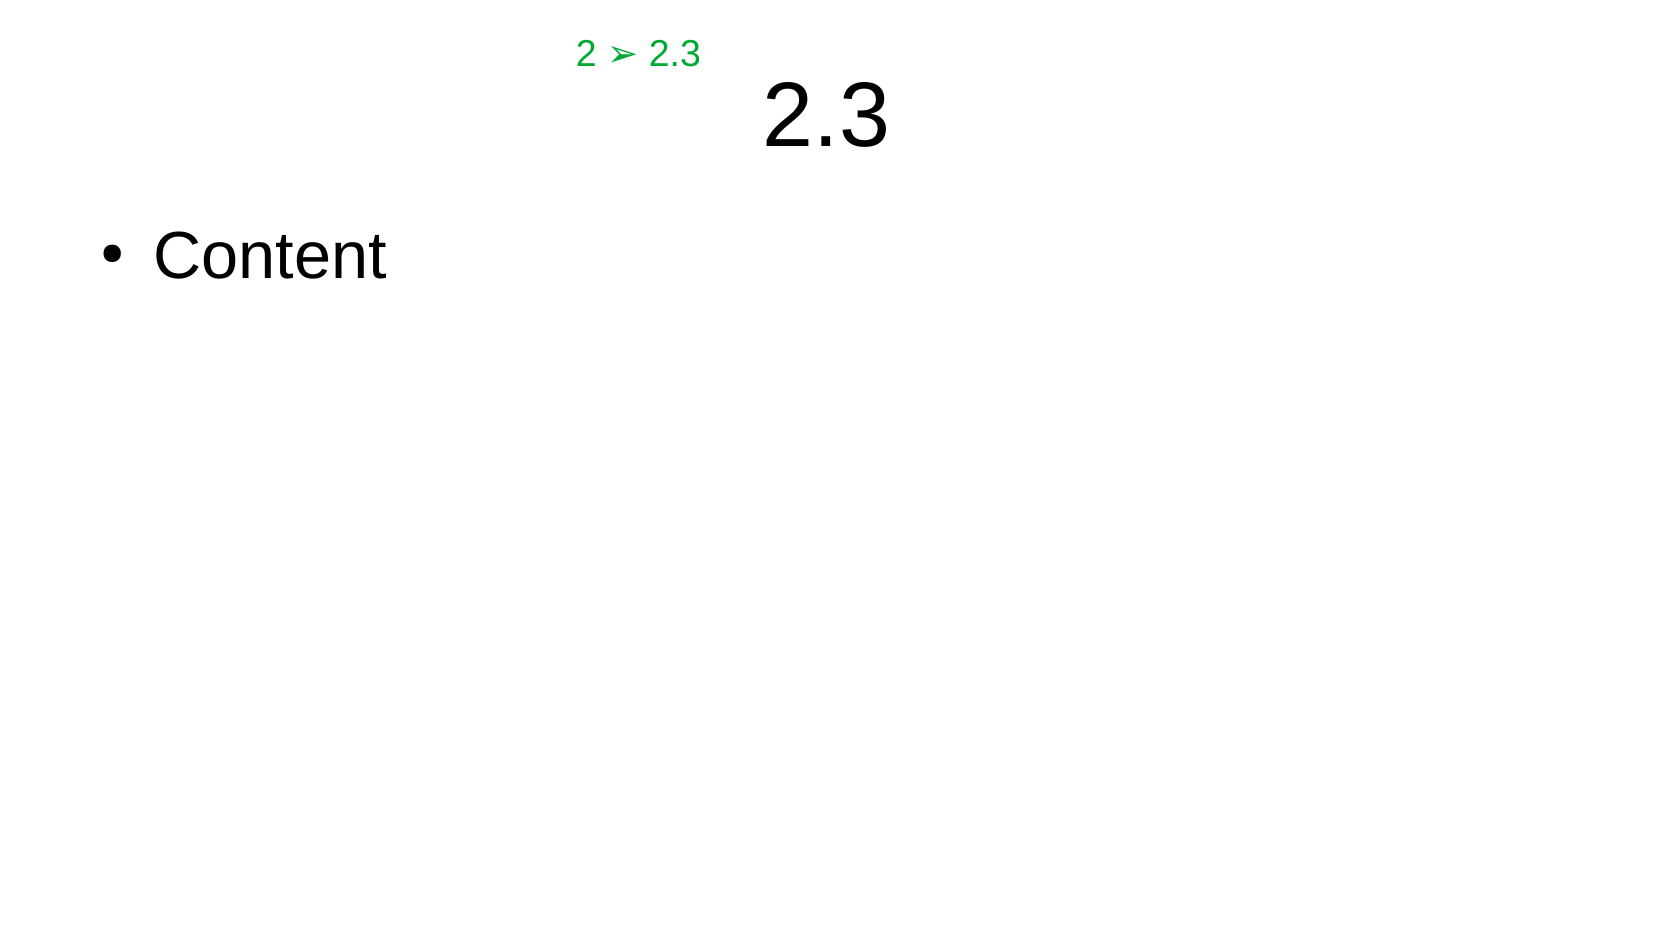

2 ➢ 2.3
# 2.3
Content
#poptopush 1